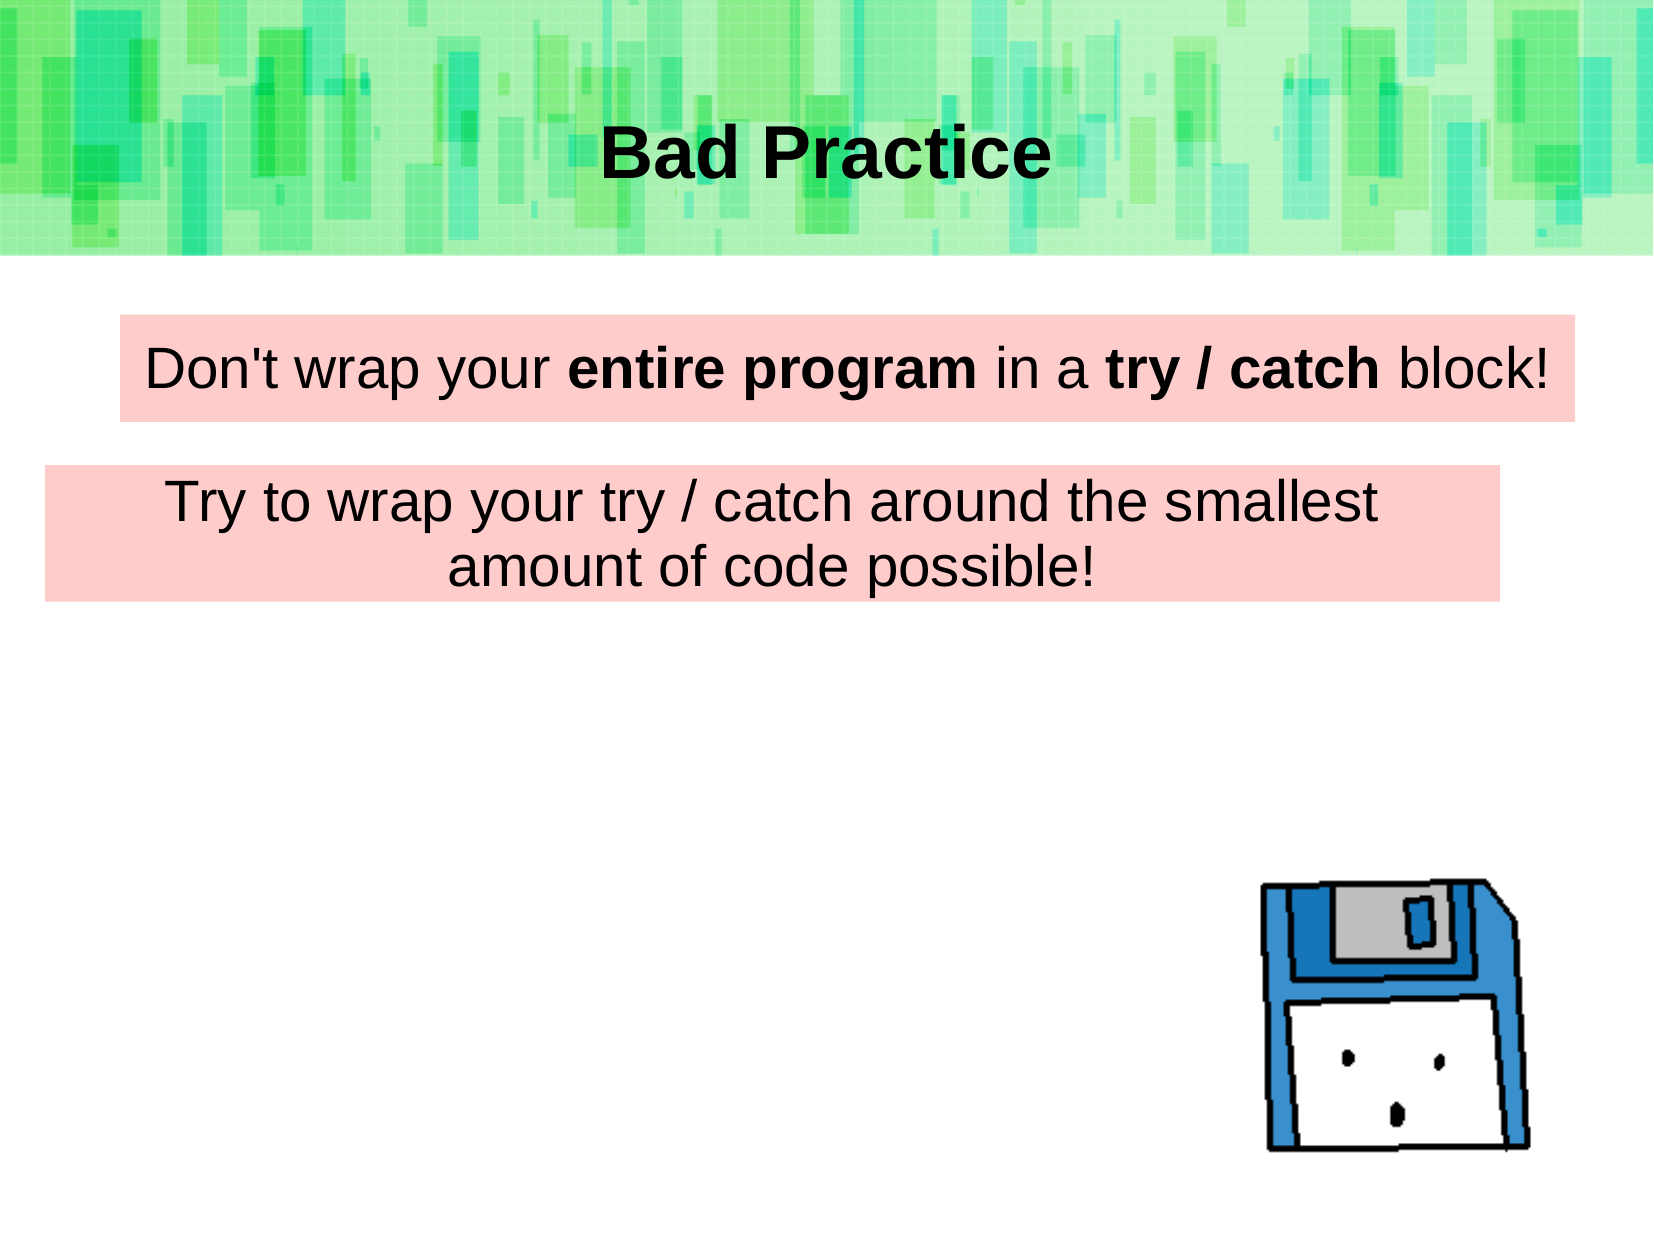

# Bad Practice
Don't wrap your entire program in a try / catch block!
Try to wrap your try / catch around the smallest amount of code possible!